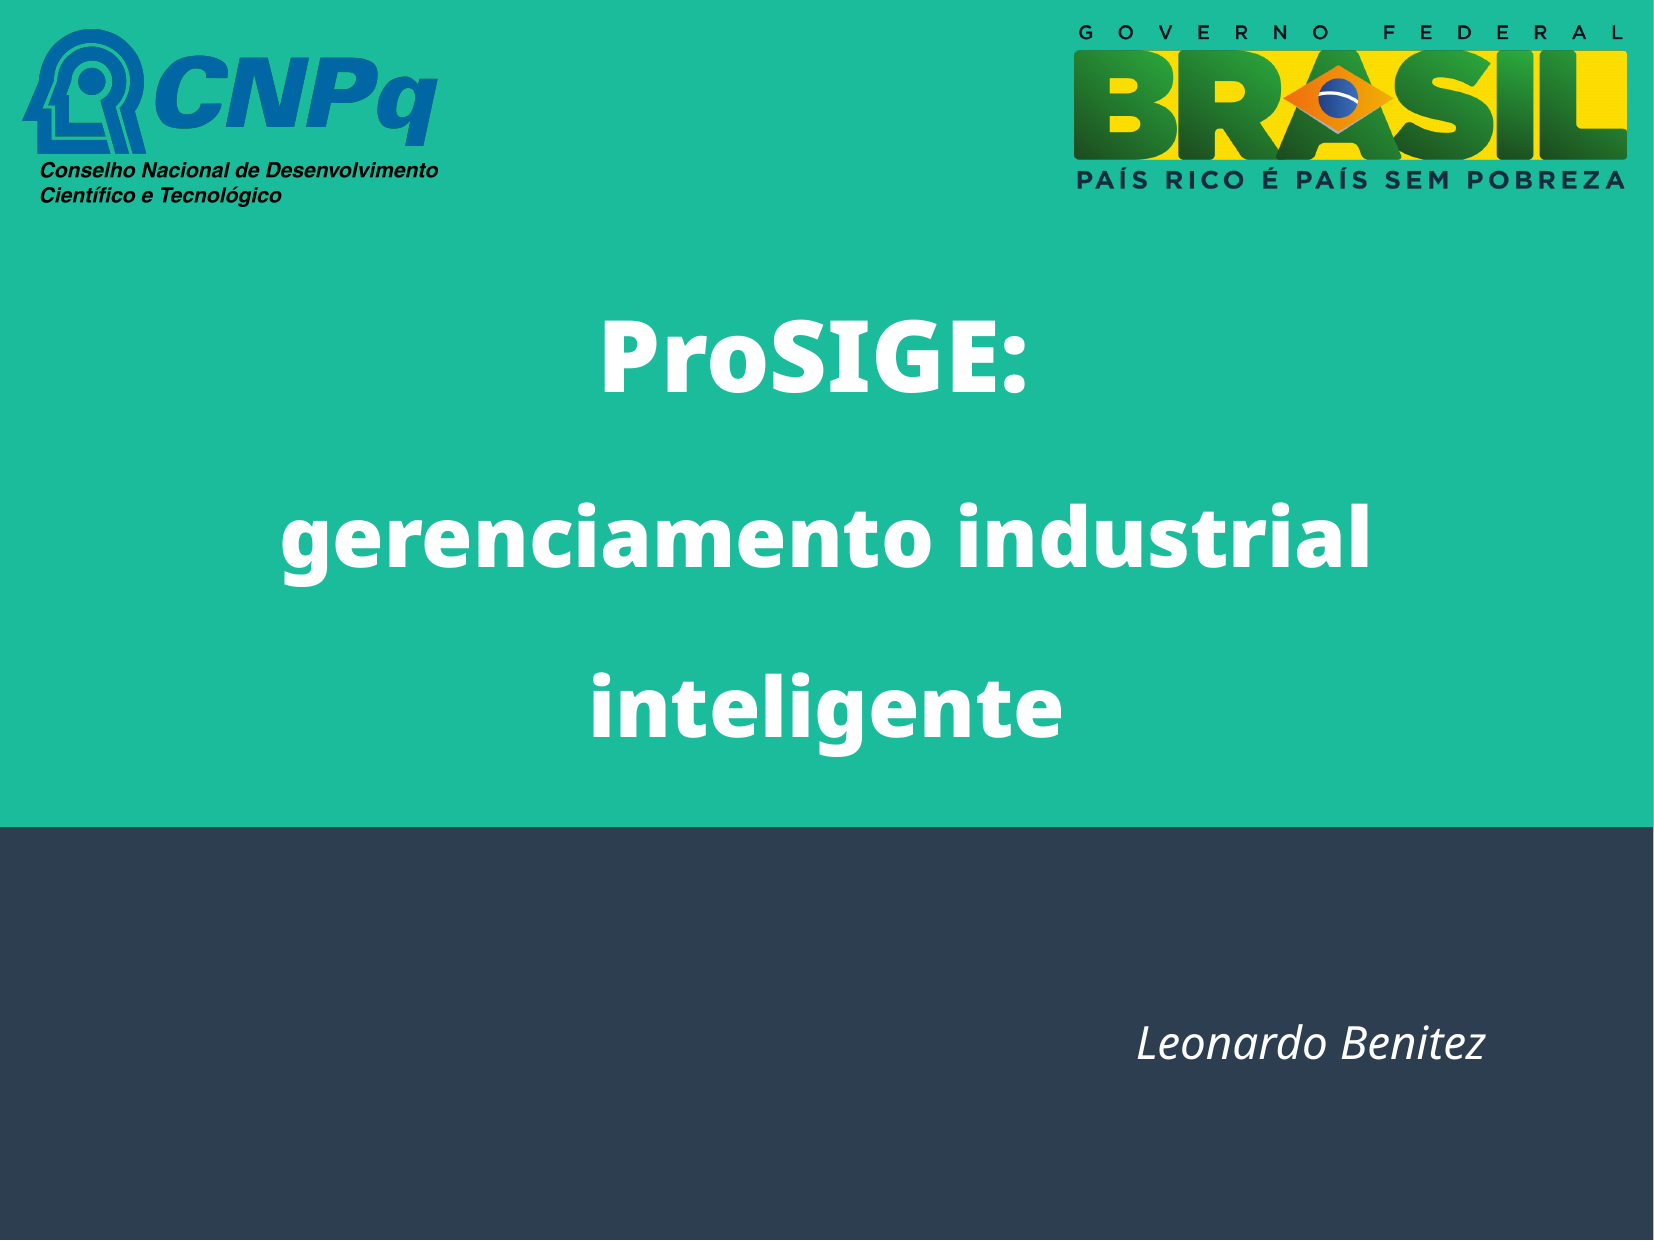

# ProSIGE: gerenciamento industrial inteligente
Leonardo Benitez